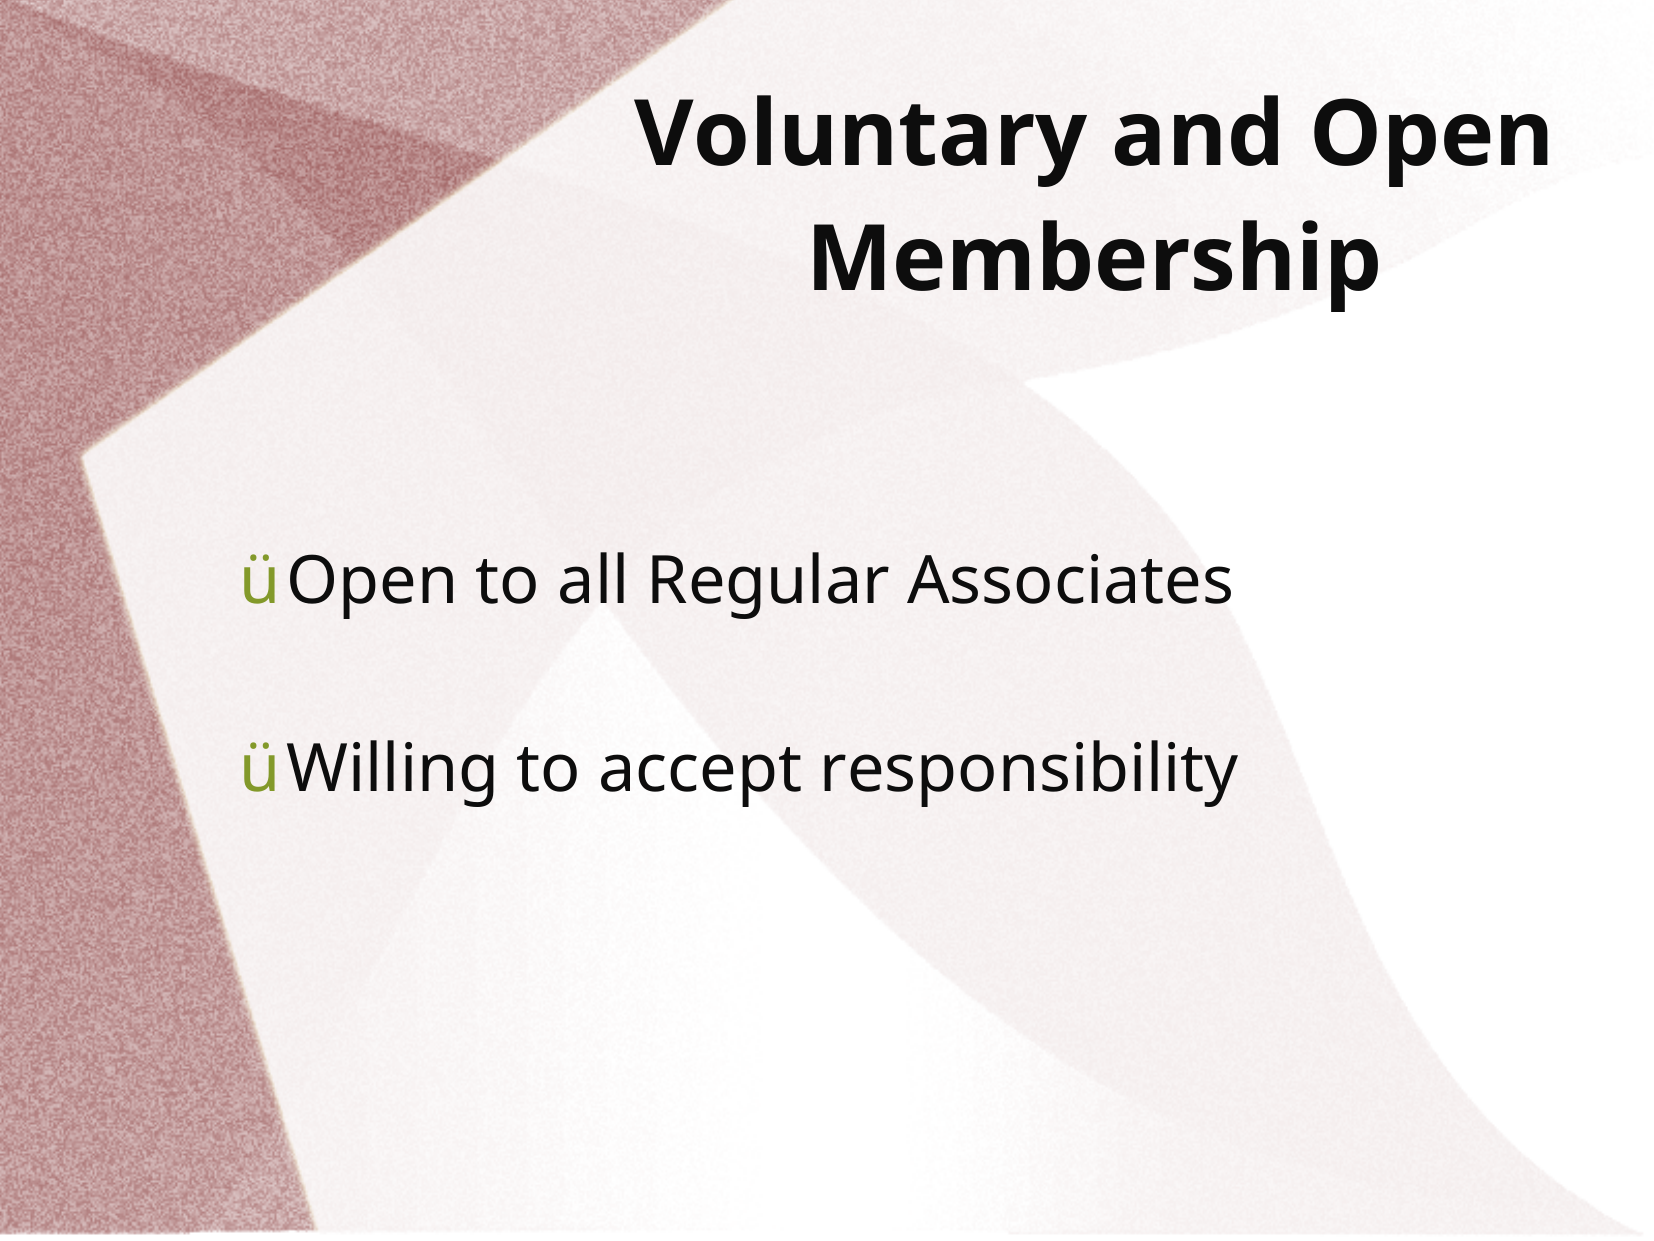

# Voluntary and Open Membership
Open to all Regular Associates
Willing to accept responsibility